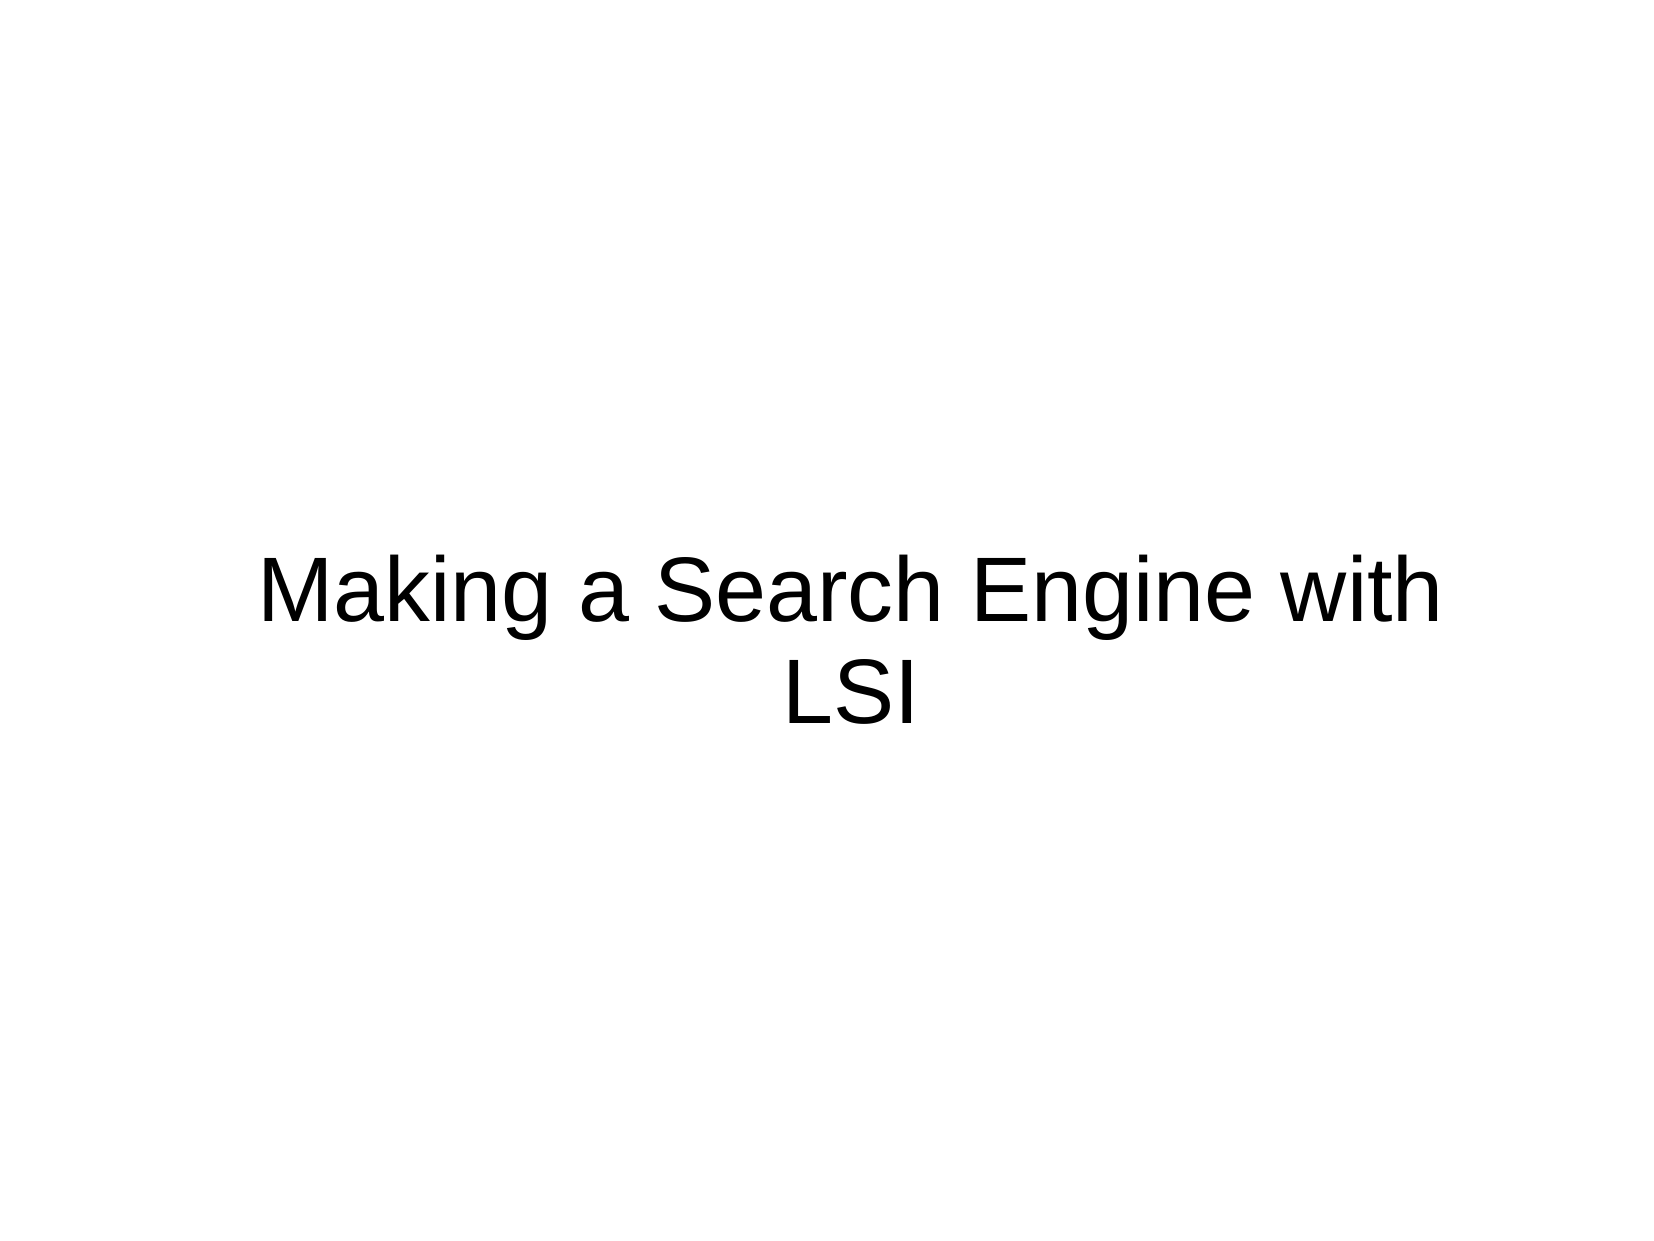

#
Making a Search Engine with LSI